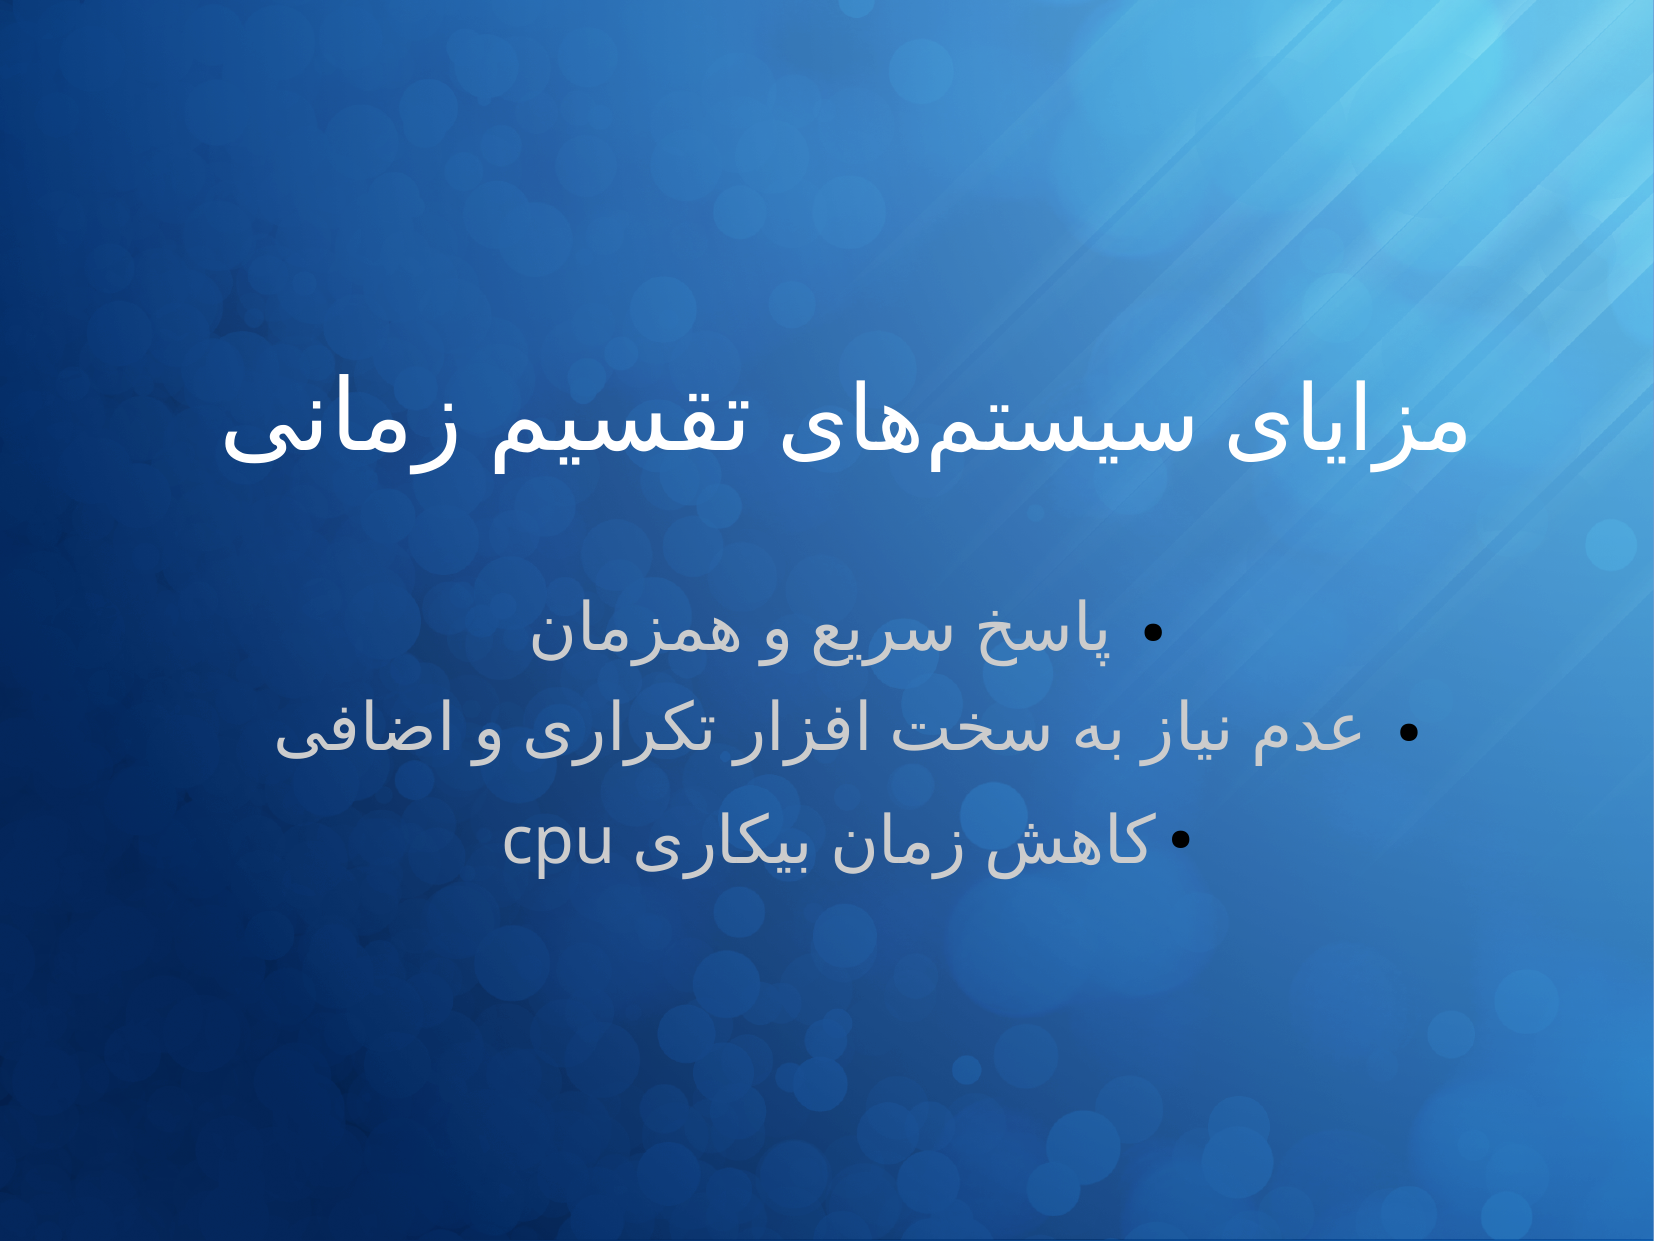

مزایای سیستم‌های تقسیم زمانی
# پاسخ سریع و همزمان
 عدم نیاز به سخت افزار تکراری و اضافی
کاهش زمان بیکاری cpu